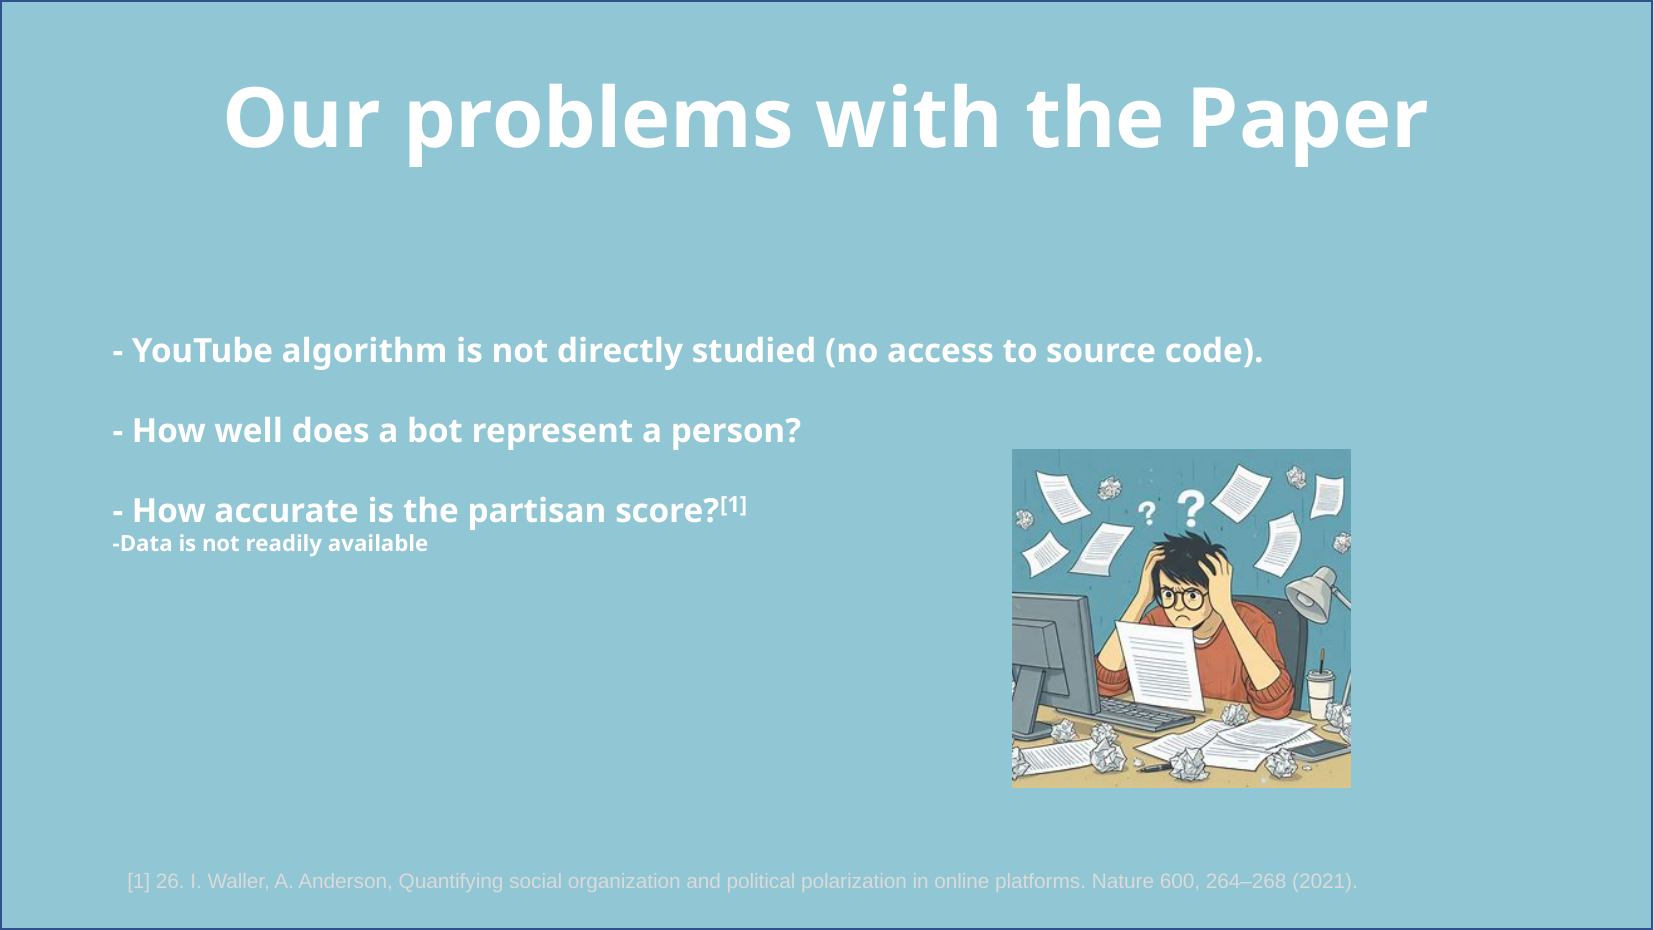

# Our problems with the Paper
- YouTube algorithm is not directly studied (no access to source code).
- How well does a bot represent a person?
- How accurate is the partisan score?[1]
-Data is not readily available
[1] 26. I. Waller, A. Anderson, Quantifying social organization and political polarization in online platforms. Nature 600, 264–268 (2021).